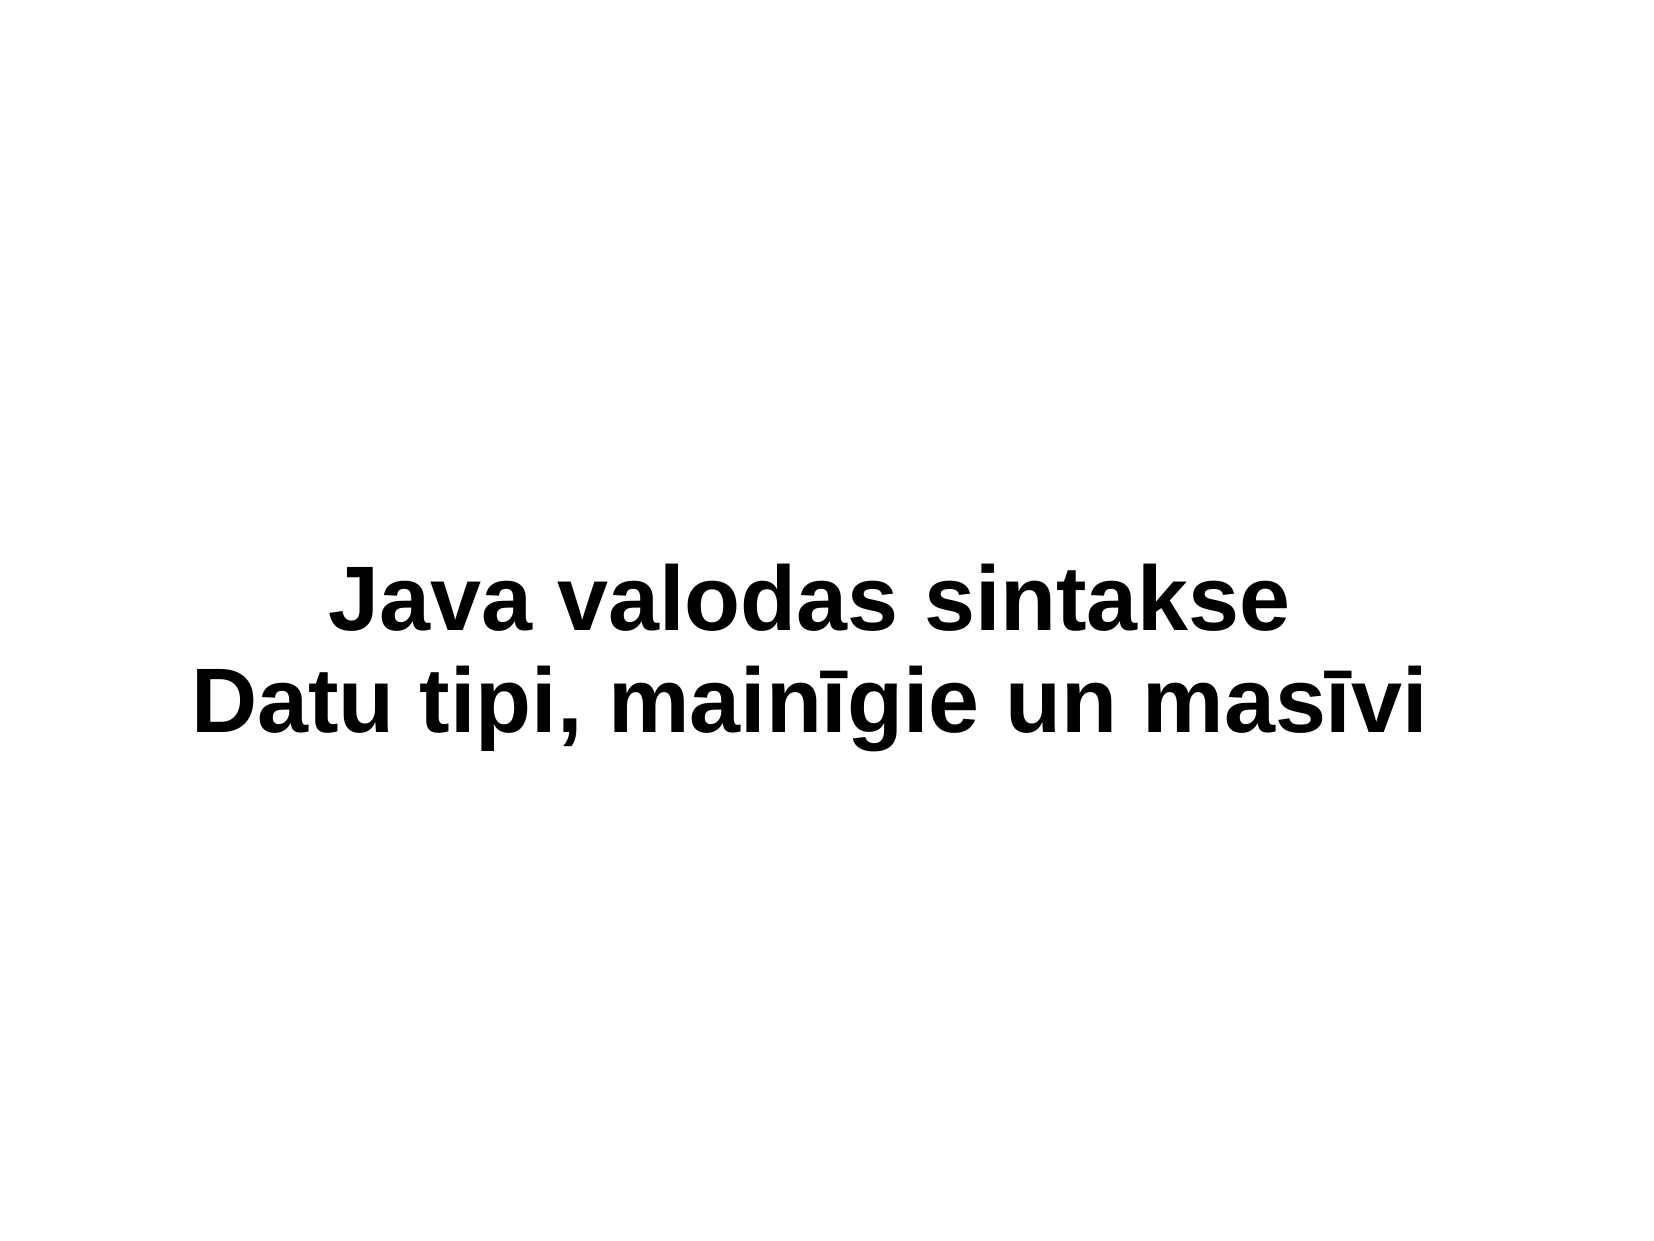

# Java valodas sintakse
Datu tipi, mainīgie un masīvi